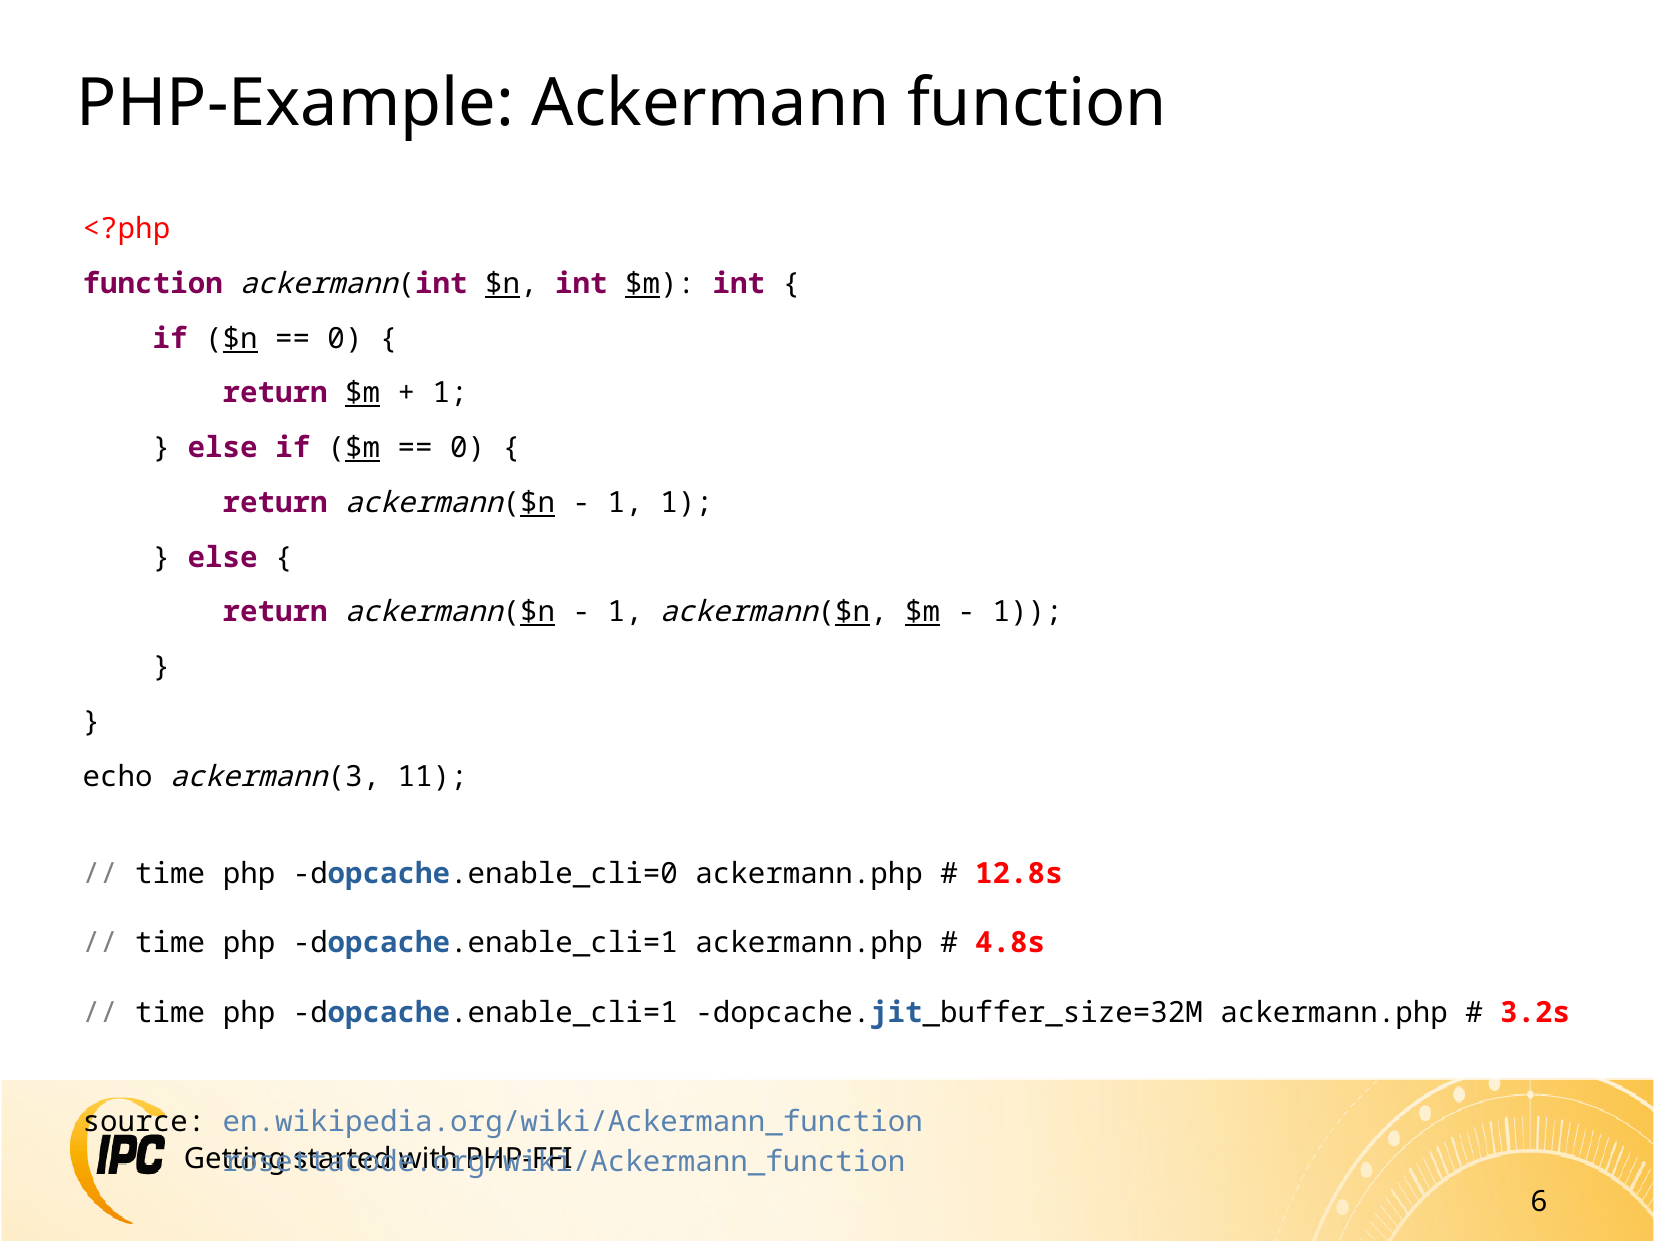

# PHP-Example: Ackermann function
<?php
function ackermann(int $n, int $m): int {
 if ($n == 0) {
 return $m + 1;
 } else if ($m == 0) {
 return ackermann($n - 1, 1);
 } else {
 return ackermann($n - 1, ackermann($n, $m - 1));
 }
}
echo ackermann(3, 11);
// time php -dopcache.enable_cli=0 ackermann.php # 12.8s
// time php -dopcache.enable_cli=1 ackermann.php # 4.8s
// time php -dopcache.enable_cli=1 -dopcache.jit_buffer_size=32M ackermann.php # 3.2s
source: en.wikipedia.org/wiki/Ackermann_function
 rosettacode.org/wiki/Ackermann_function
6